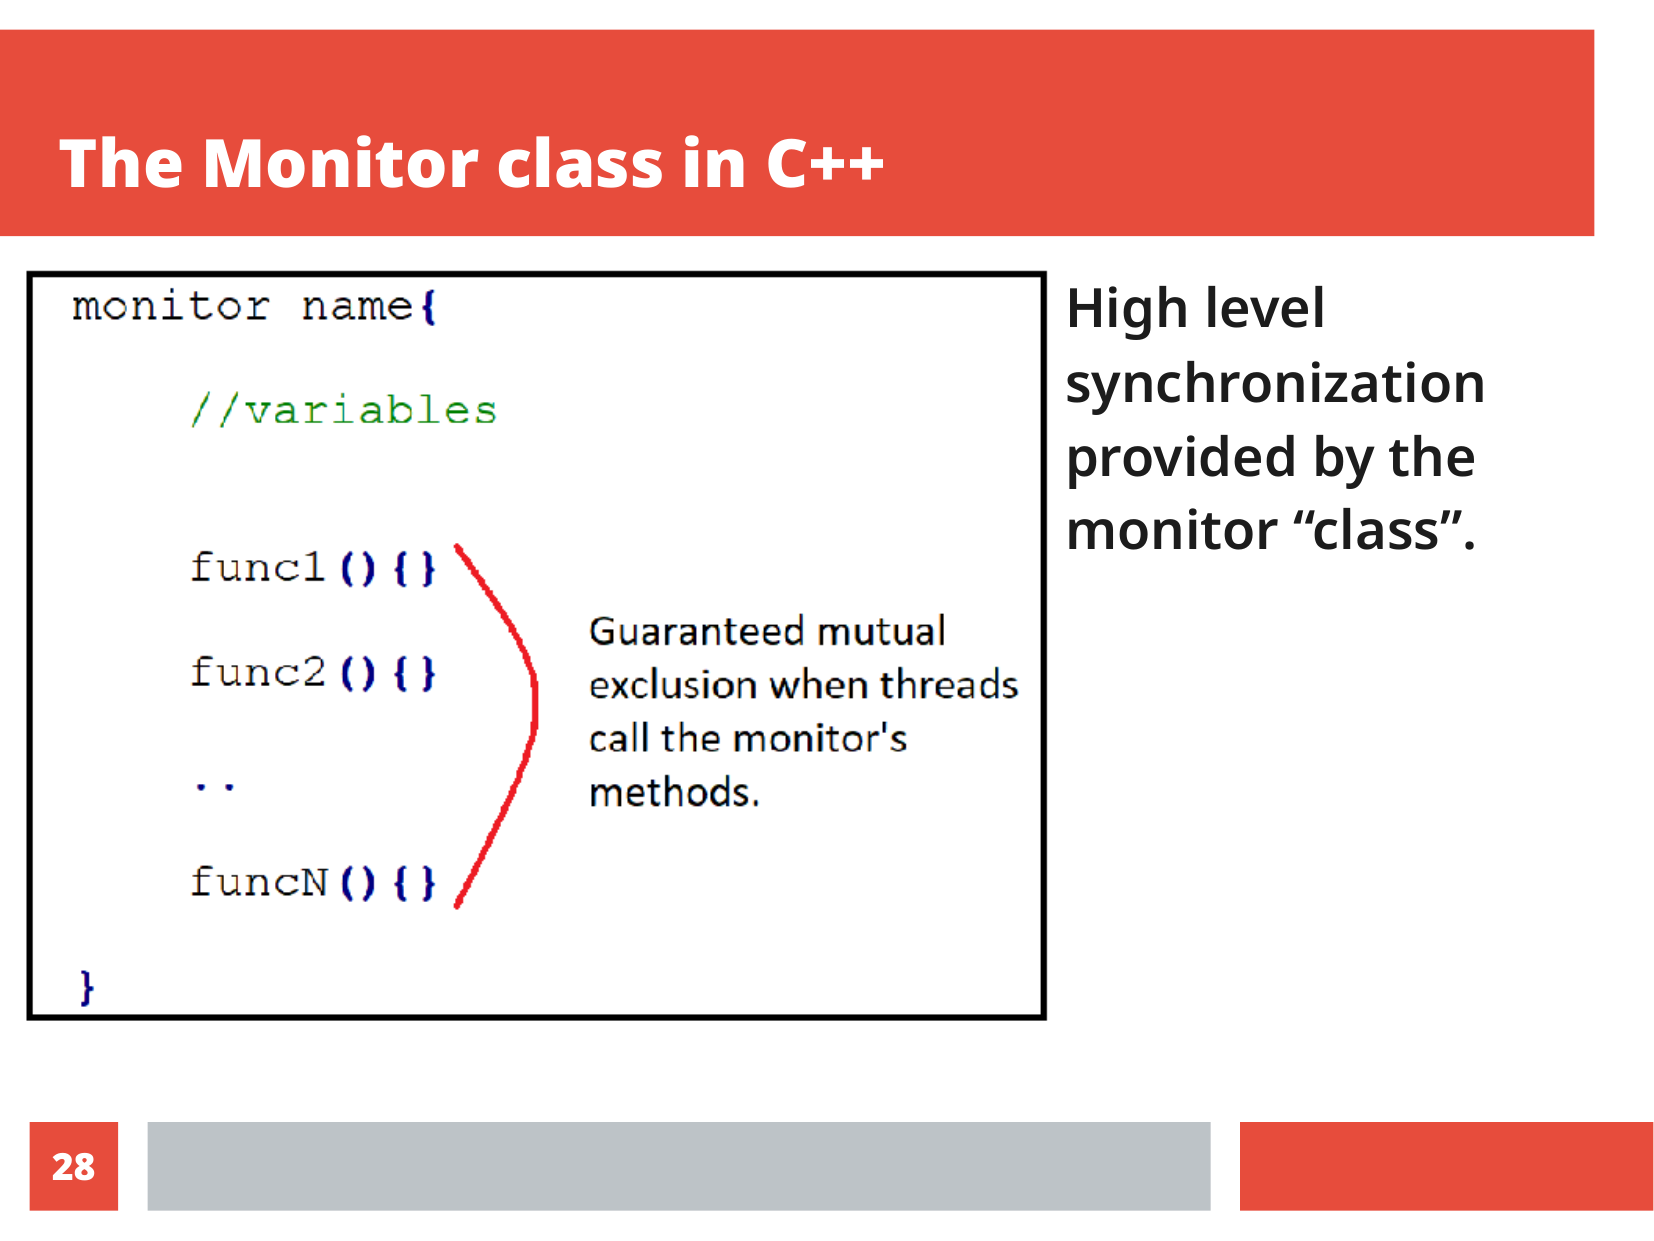

# The Monitor class in C++
High level synchronization provided by the monitor “class”.
28